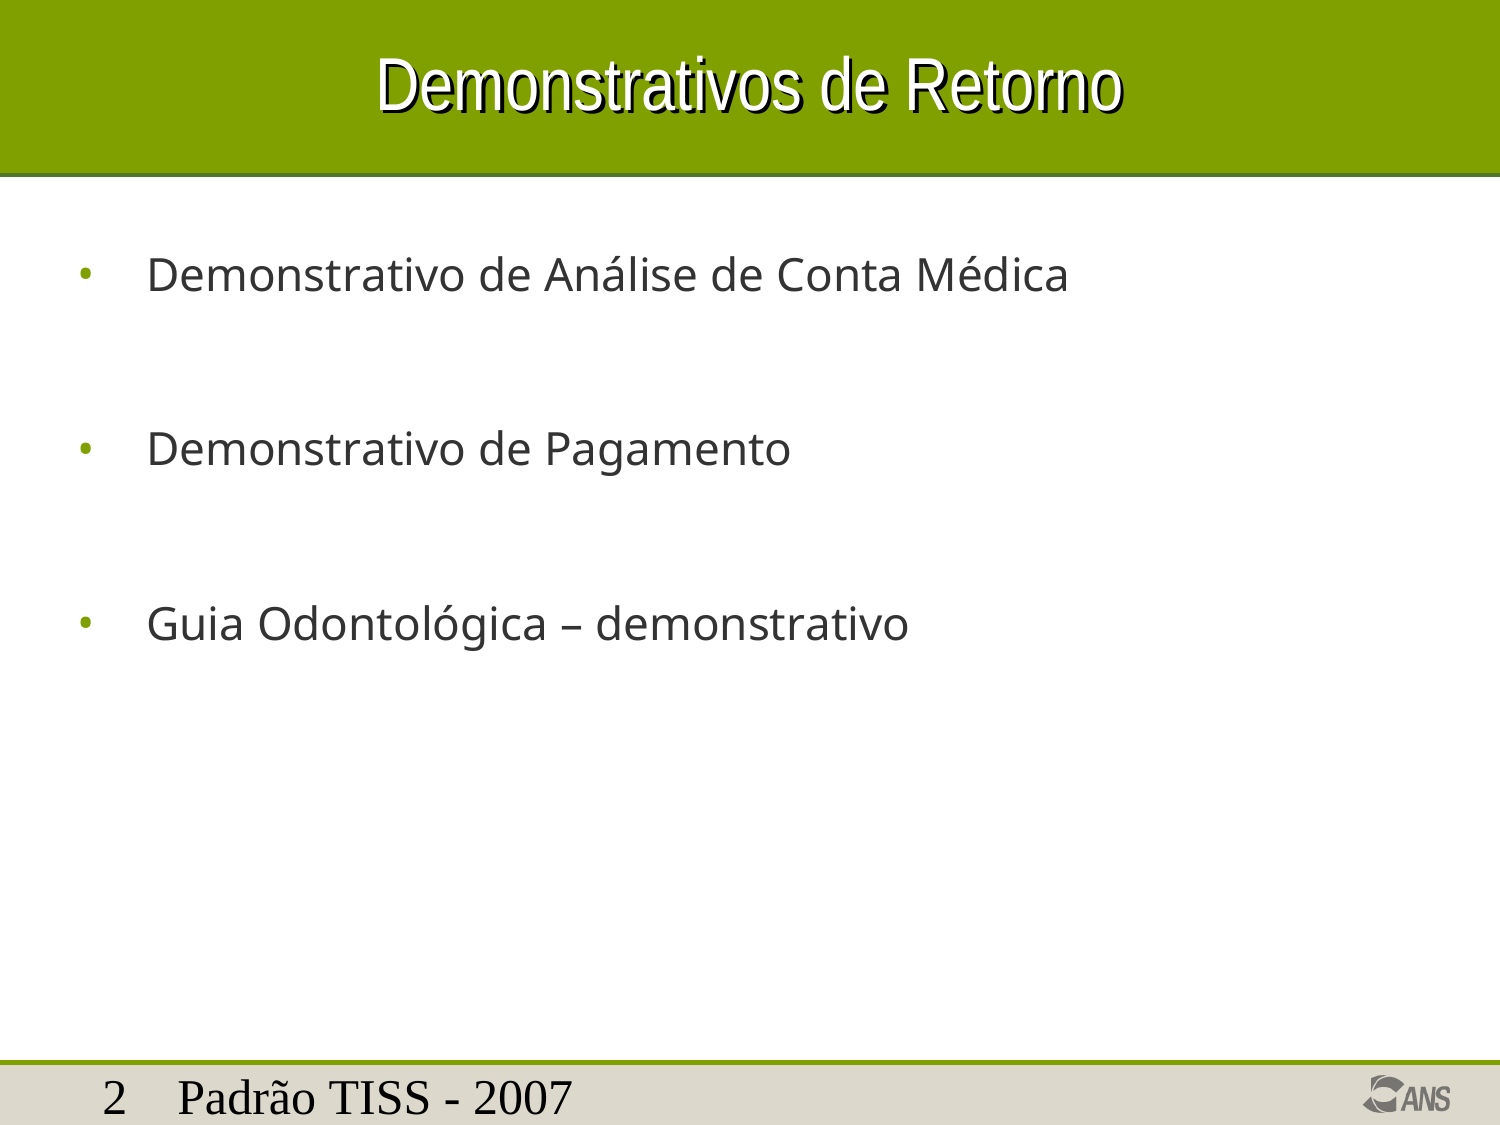

# Demonstrativos de Retorno
Demonstrativo de Análise de Conta Médica
Demonstrativo de Pagamento
Guia Odontológica – demonstrativo
20
Padrão TISS - 2007